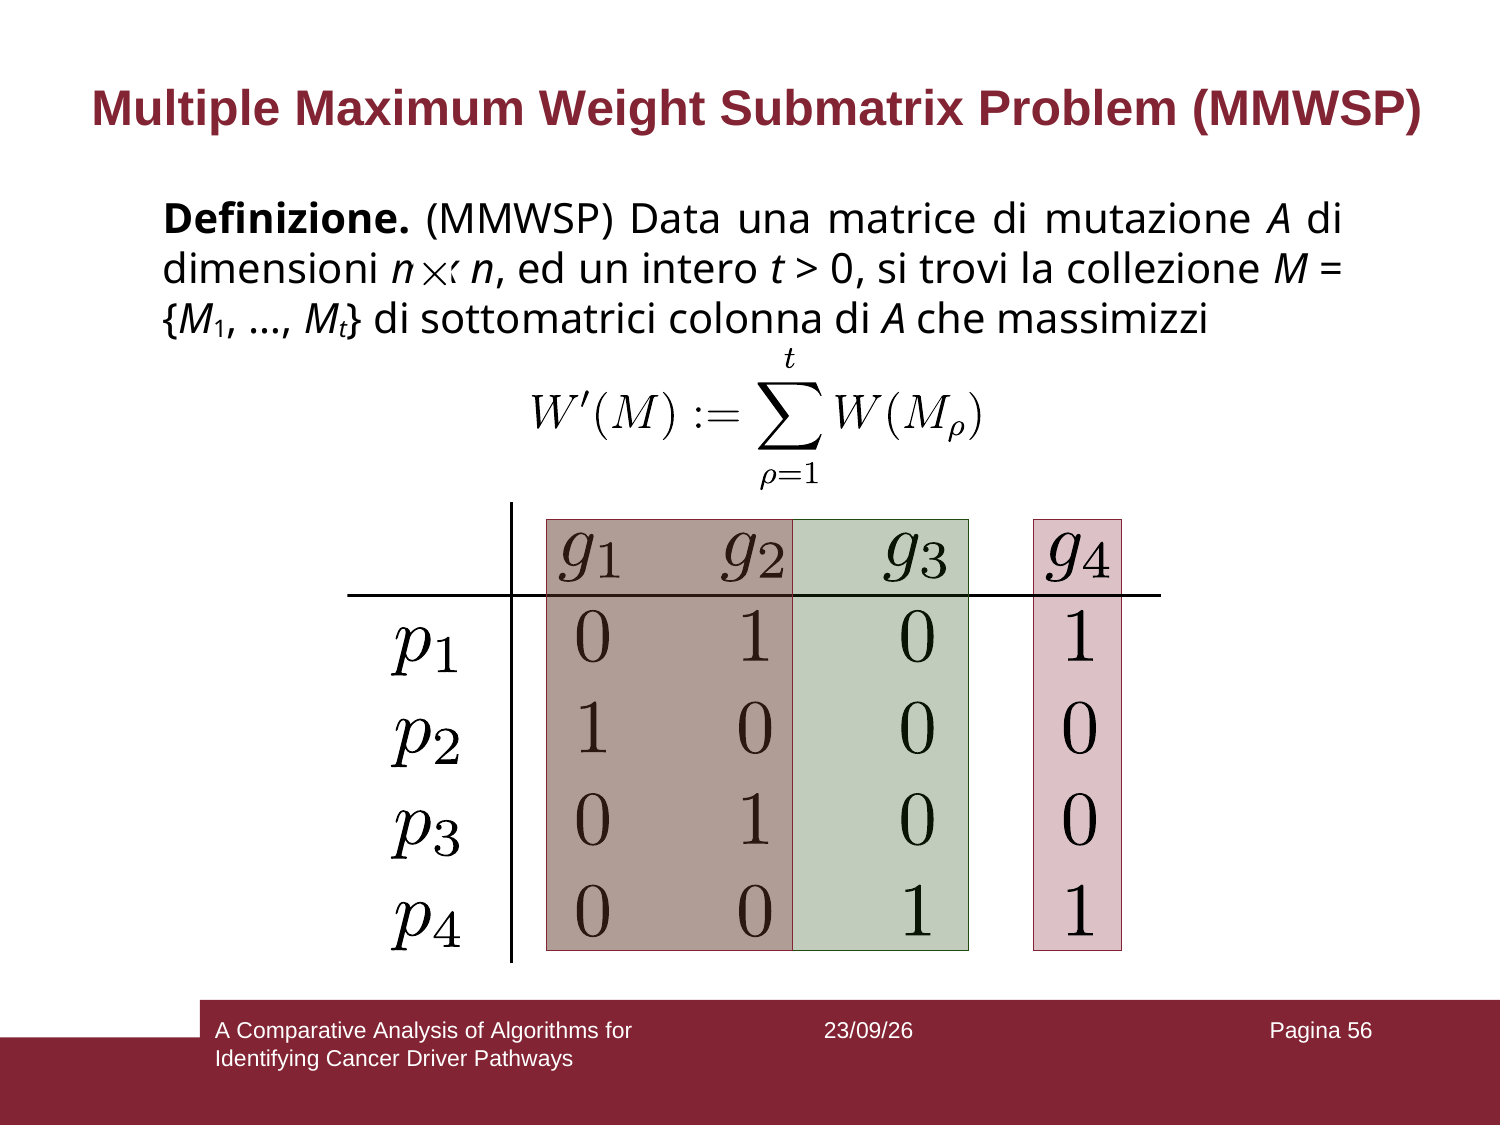

# Multiple Maximum Weight Submatrix Problem (MMWSP)
Definizione. (MMWSP) Data una matrice di mutazione A di dimensioni m x n, ed un intero t > 0, si trovi la collezione M = {M1, …, Mt} di sottomatrici colonna di A che massimizzi
A Comparative Analysis of Algorithms for Identifying Cancer Driver Pathways
Pagina